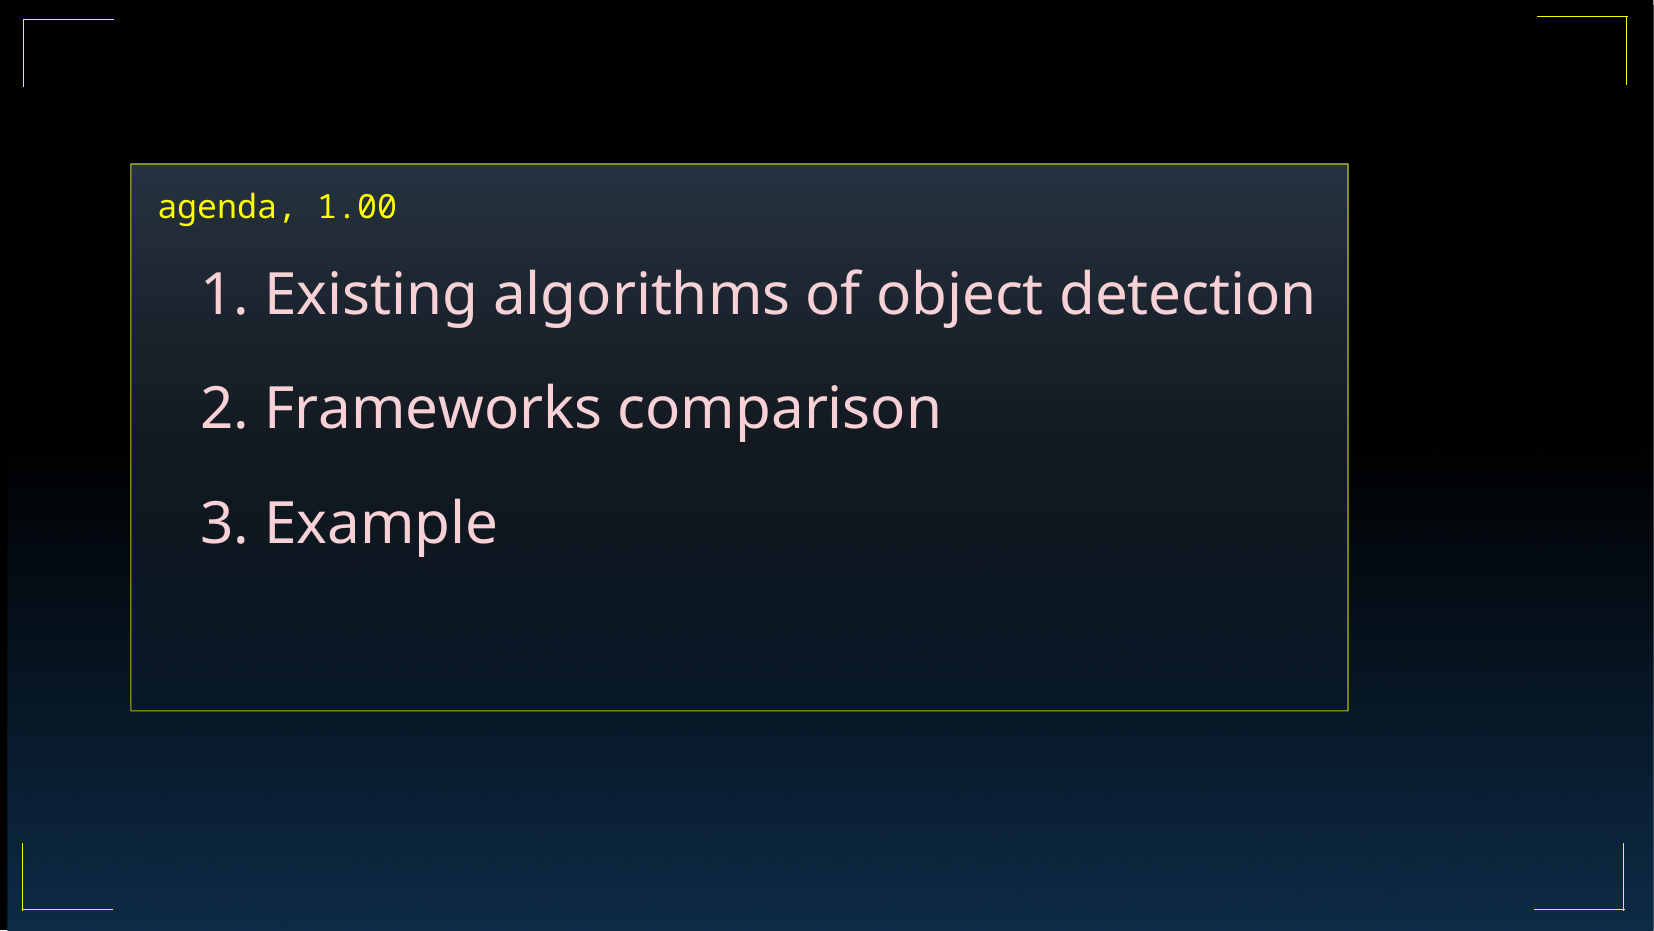

agenda, 1.00
1. Existing algorithms of object detection
2. Frameworks comparison
3. Example